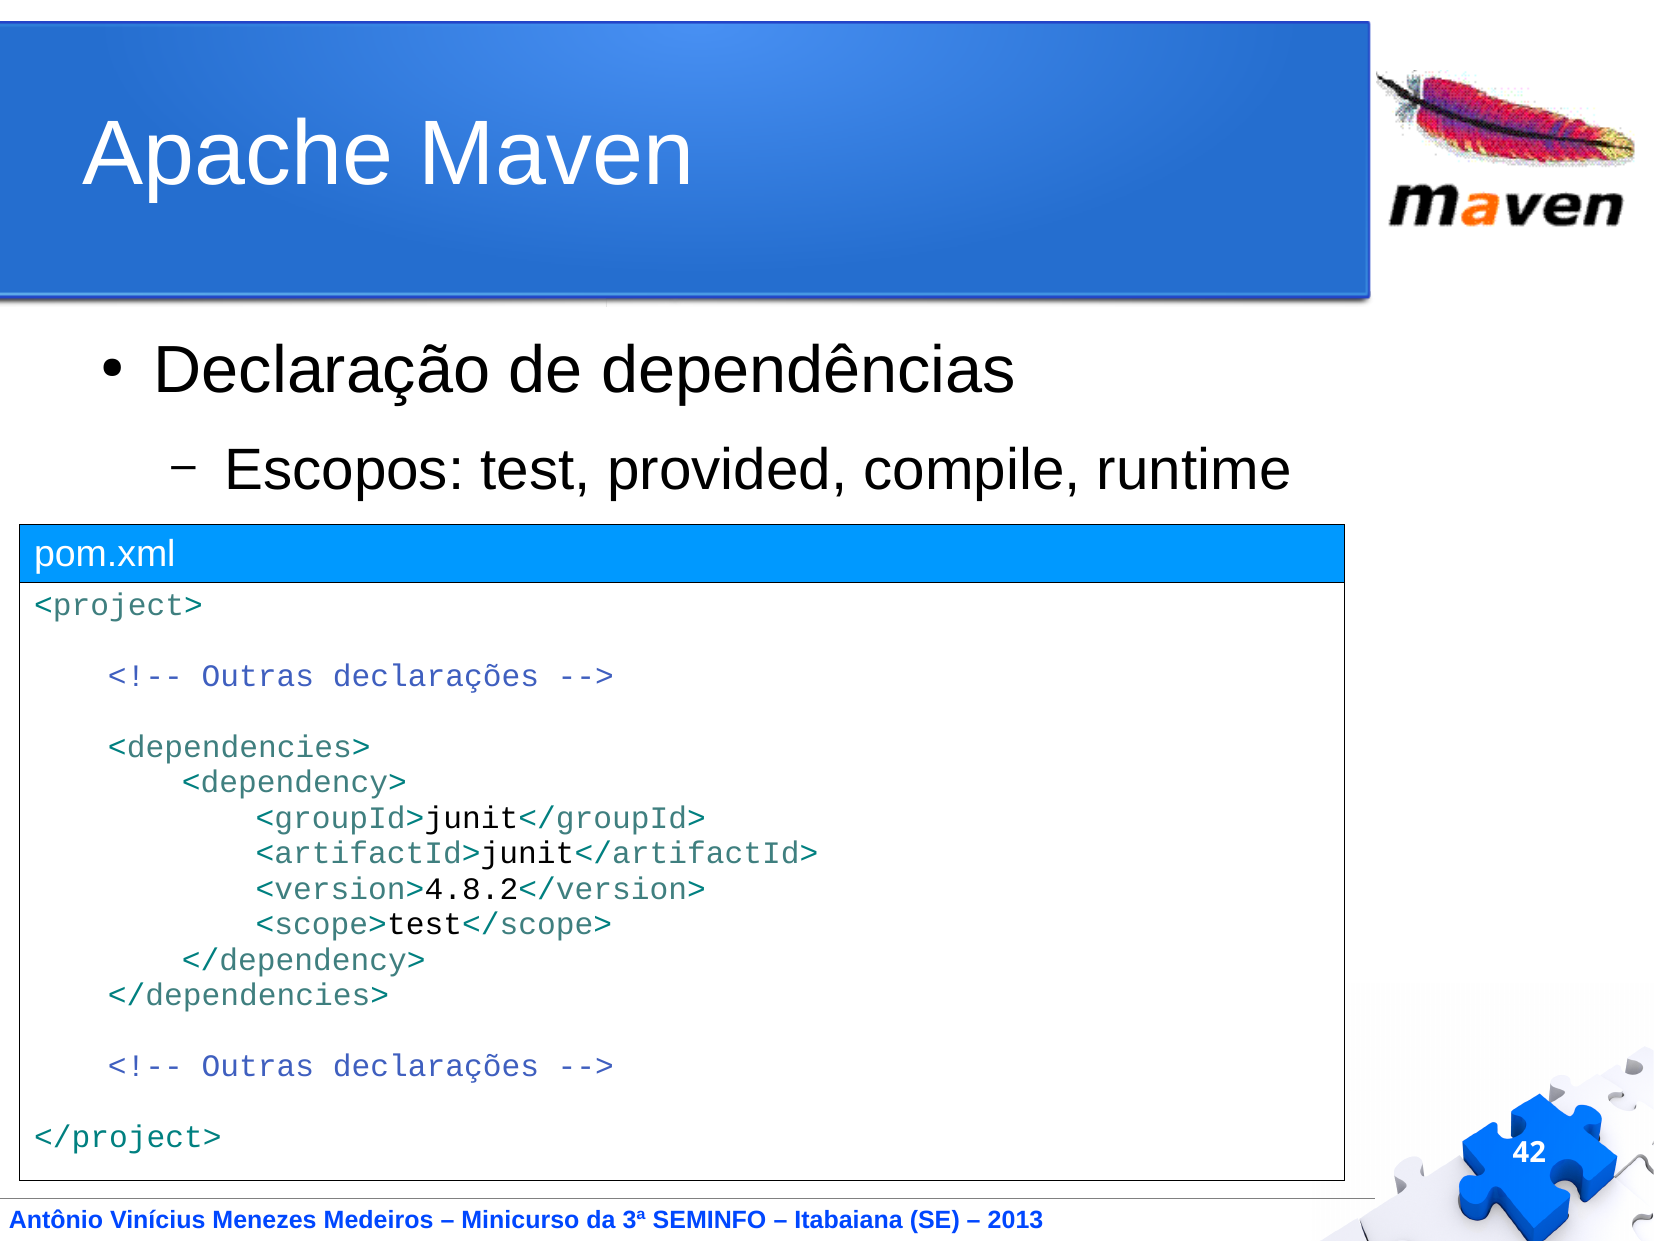

# Apache Maven
Declaração de dependências
Escopos: test, provided, compile, runtime
| pom.xml |
| --- |
| <project> <!-- Outras declarações --> <dependencies> <dependency> <groupId>junit</groupId> <artifactId>junit</artifactId> <version>4.8.2</version> <scope>test</scope> </dependency> </dependencies> <!-- Outras declarações --> </project> |
42